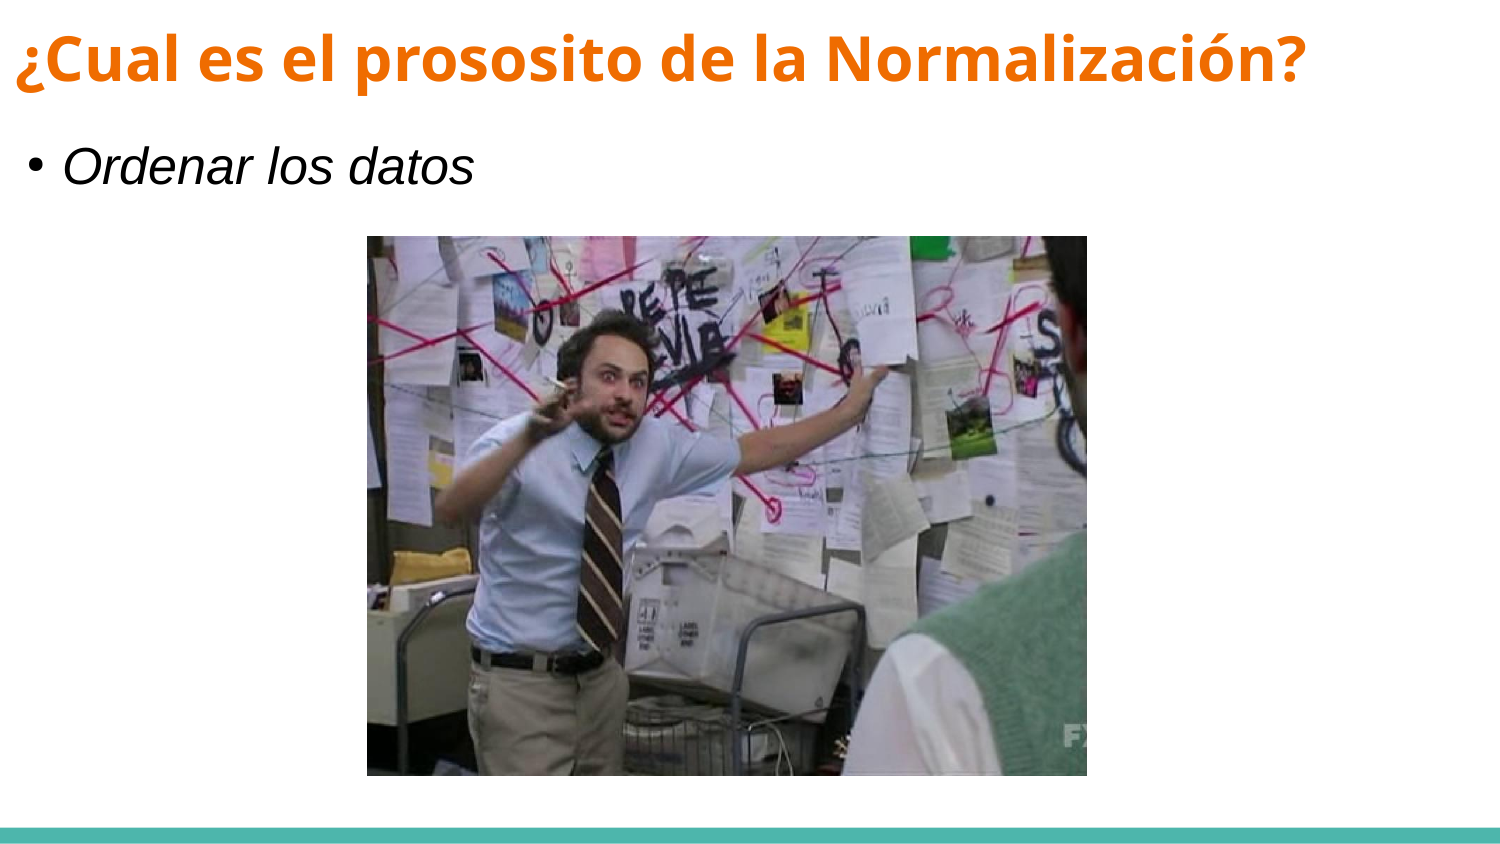

# ¿Cual es el prososito de la Normalización?
Ordenar los datos